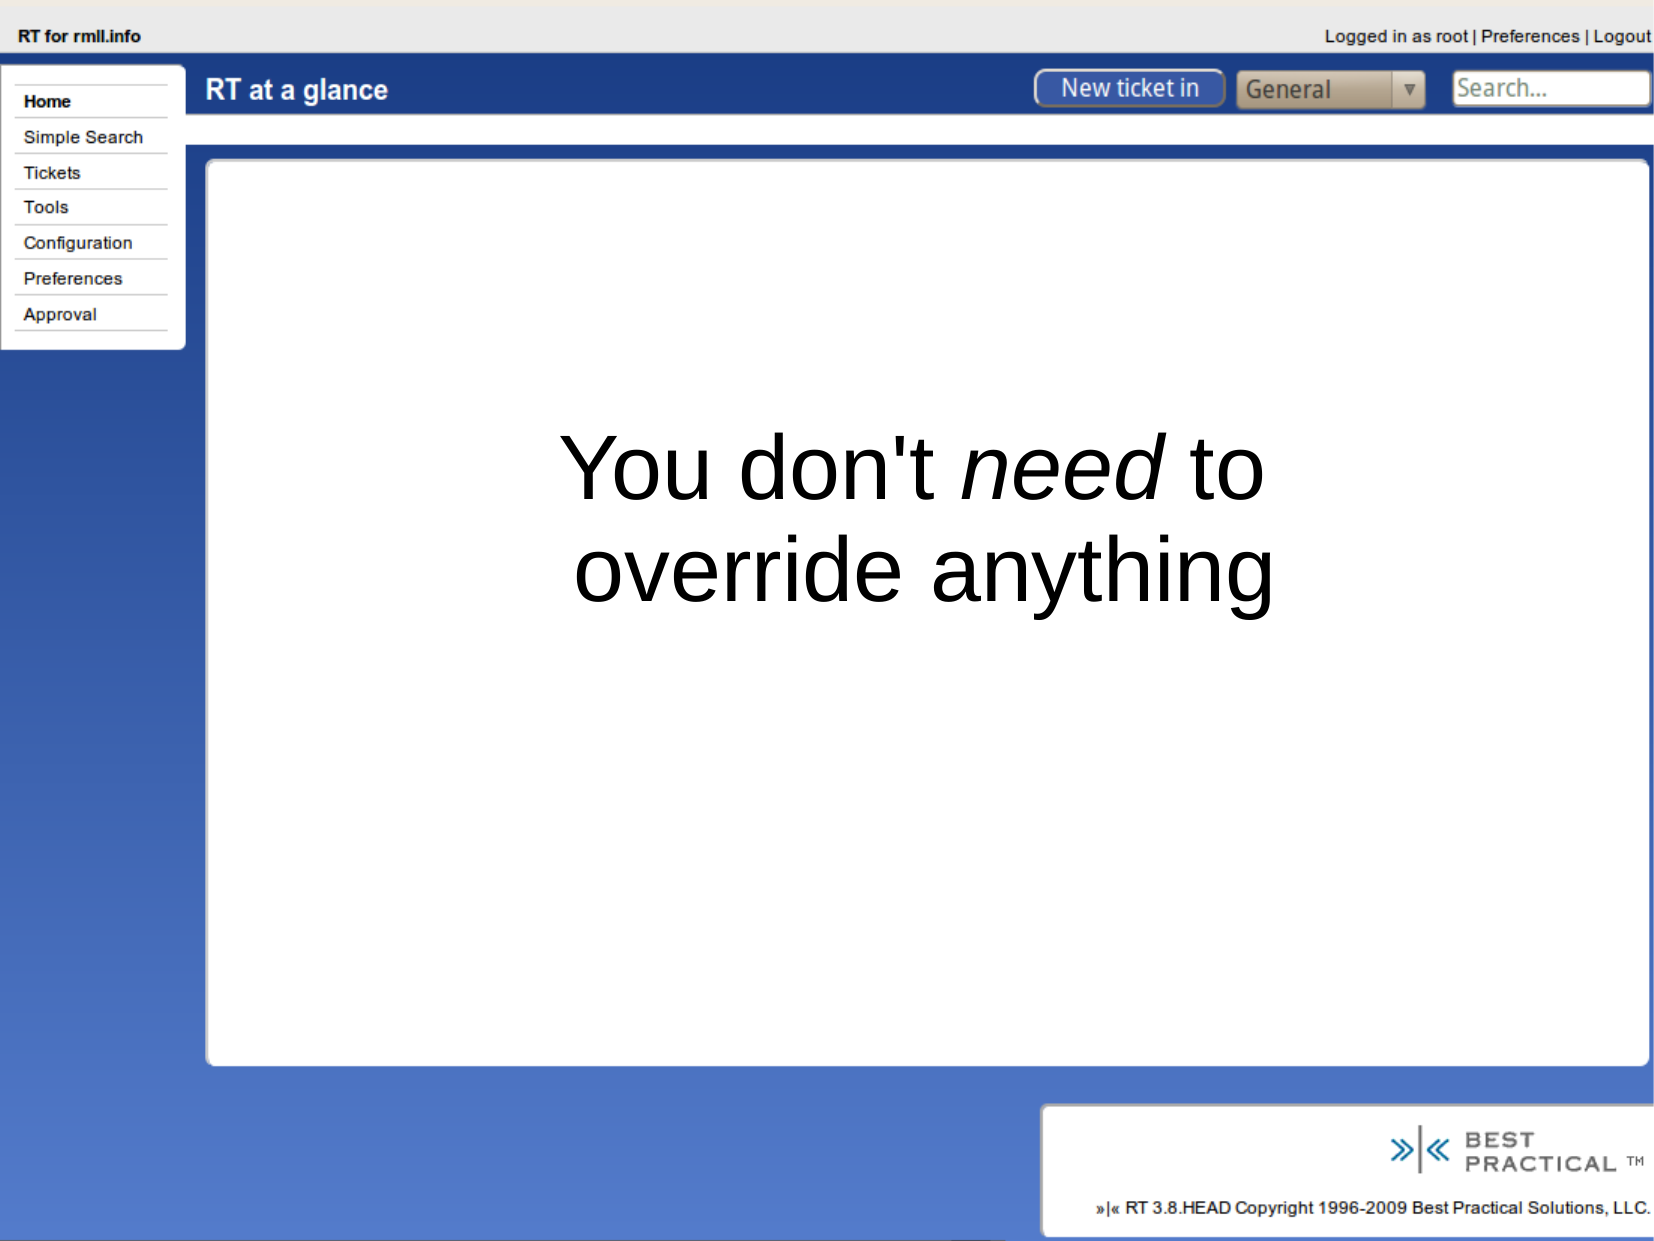

# You don't need to override anything